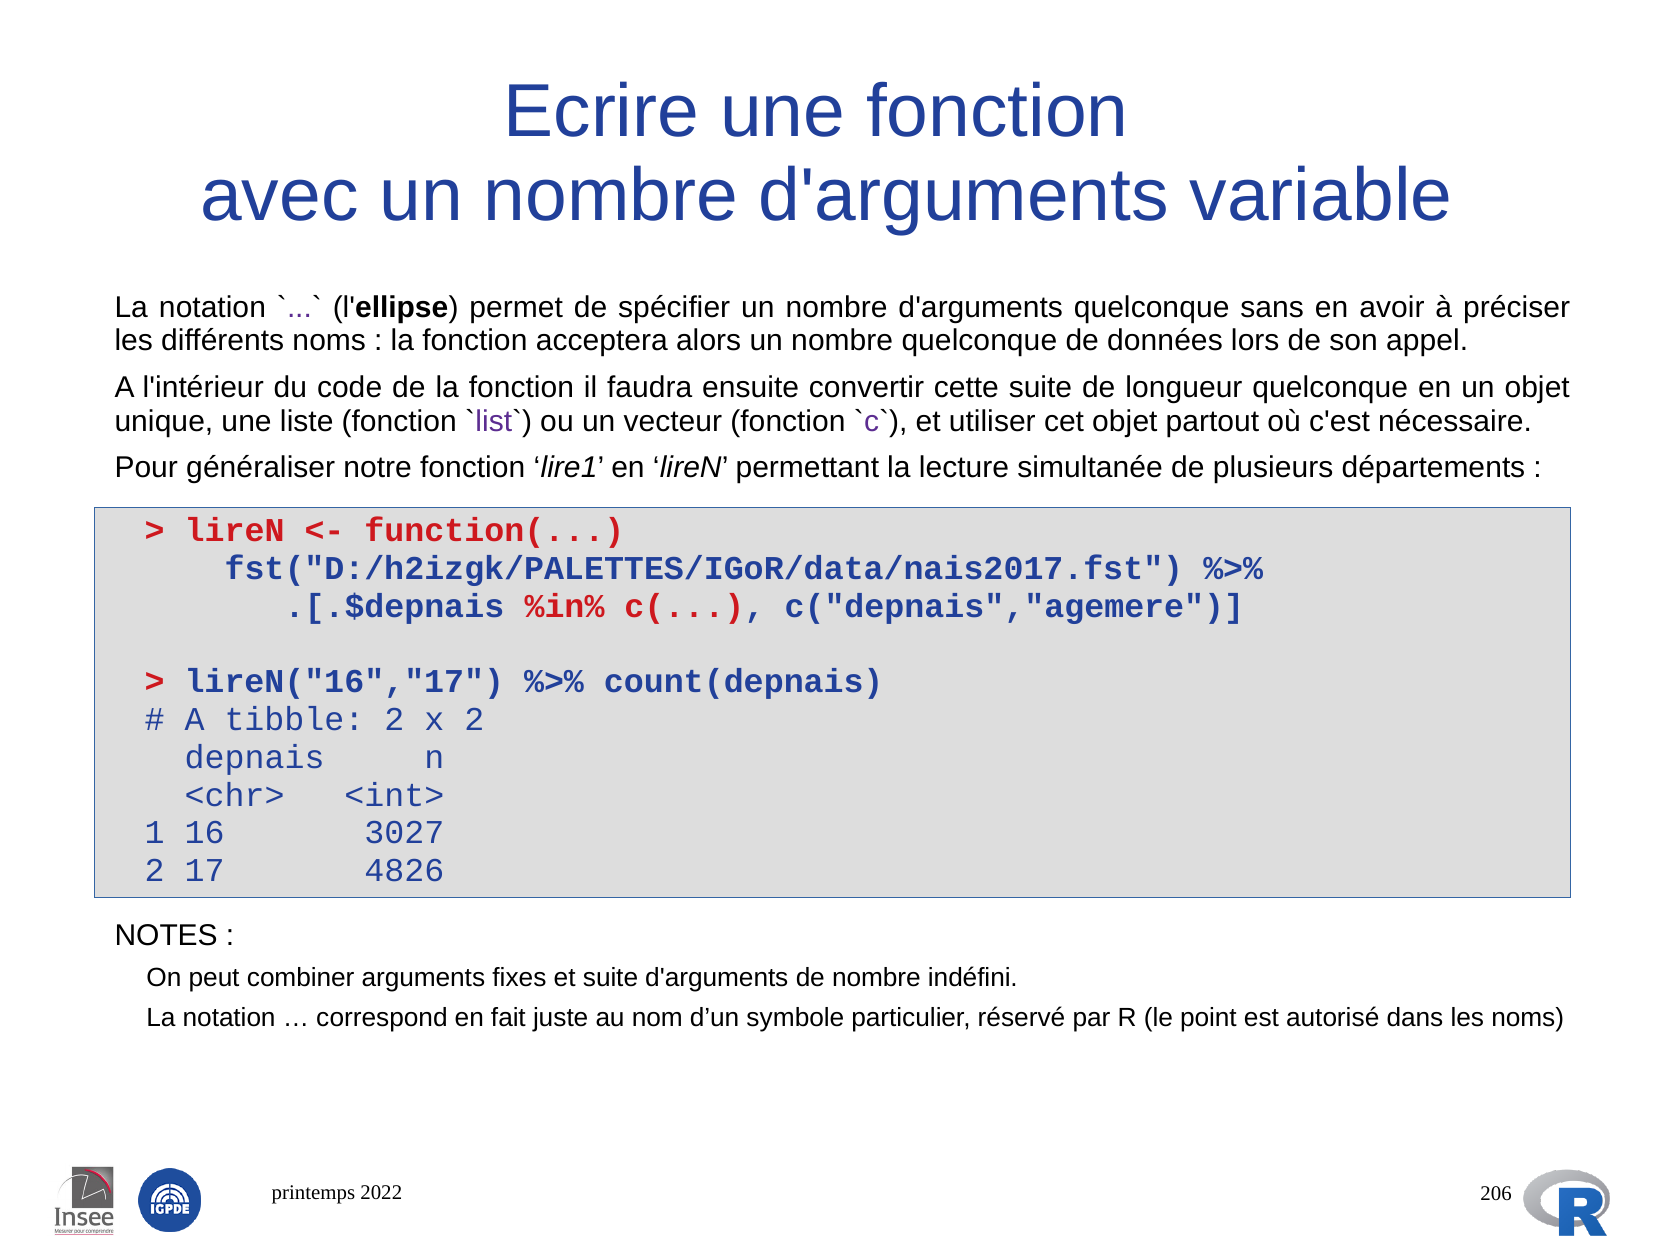

# Ecrire une fonction avec un nombre d'arguments variable
La notation `...` (l'ellipse) permet de spécifier un nombre d'arguments quelconque sans en avoir à préciser les différents noms : la fonction acceptera alors un nombre quelconque de données lors de son appel.
A l'intérieur du code de la fonction il faudra ensuite convertir cette suite de longueur quelconque en un objet unique, une liste (fonction `list`) ou un vecteur (fonction `c`), et utiliser cet objet partout où c'est nécessaire.
Pour généraliser notre fonction ‘lire1’ en ‘lireN’ permettant la lecture simultanée de plusieurs départements :
NOTES :
On peut combiner arguments fixes et suite d'arguments de nombre indéfini.
La notation … correspond en fait juste au nom d’un symbole particulier, réservé par R (le point est autorisé dans les noms)
> lireN <- function(...)
 fst("D:/h2izgk/PALETTES/IGoR/data/nais2017.fst") %>%
 .[.$depnais %in% c(...), c("depnais","agemere")]
> lireN("16","17") %>% count(depnais)
# A tibble: 2 x 2
 depnais n
 <chr> <int>
1 16 3027
2 17 4826
printemps 2022
206